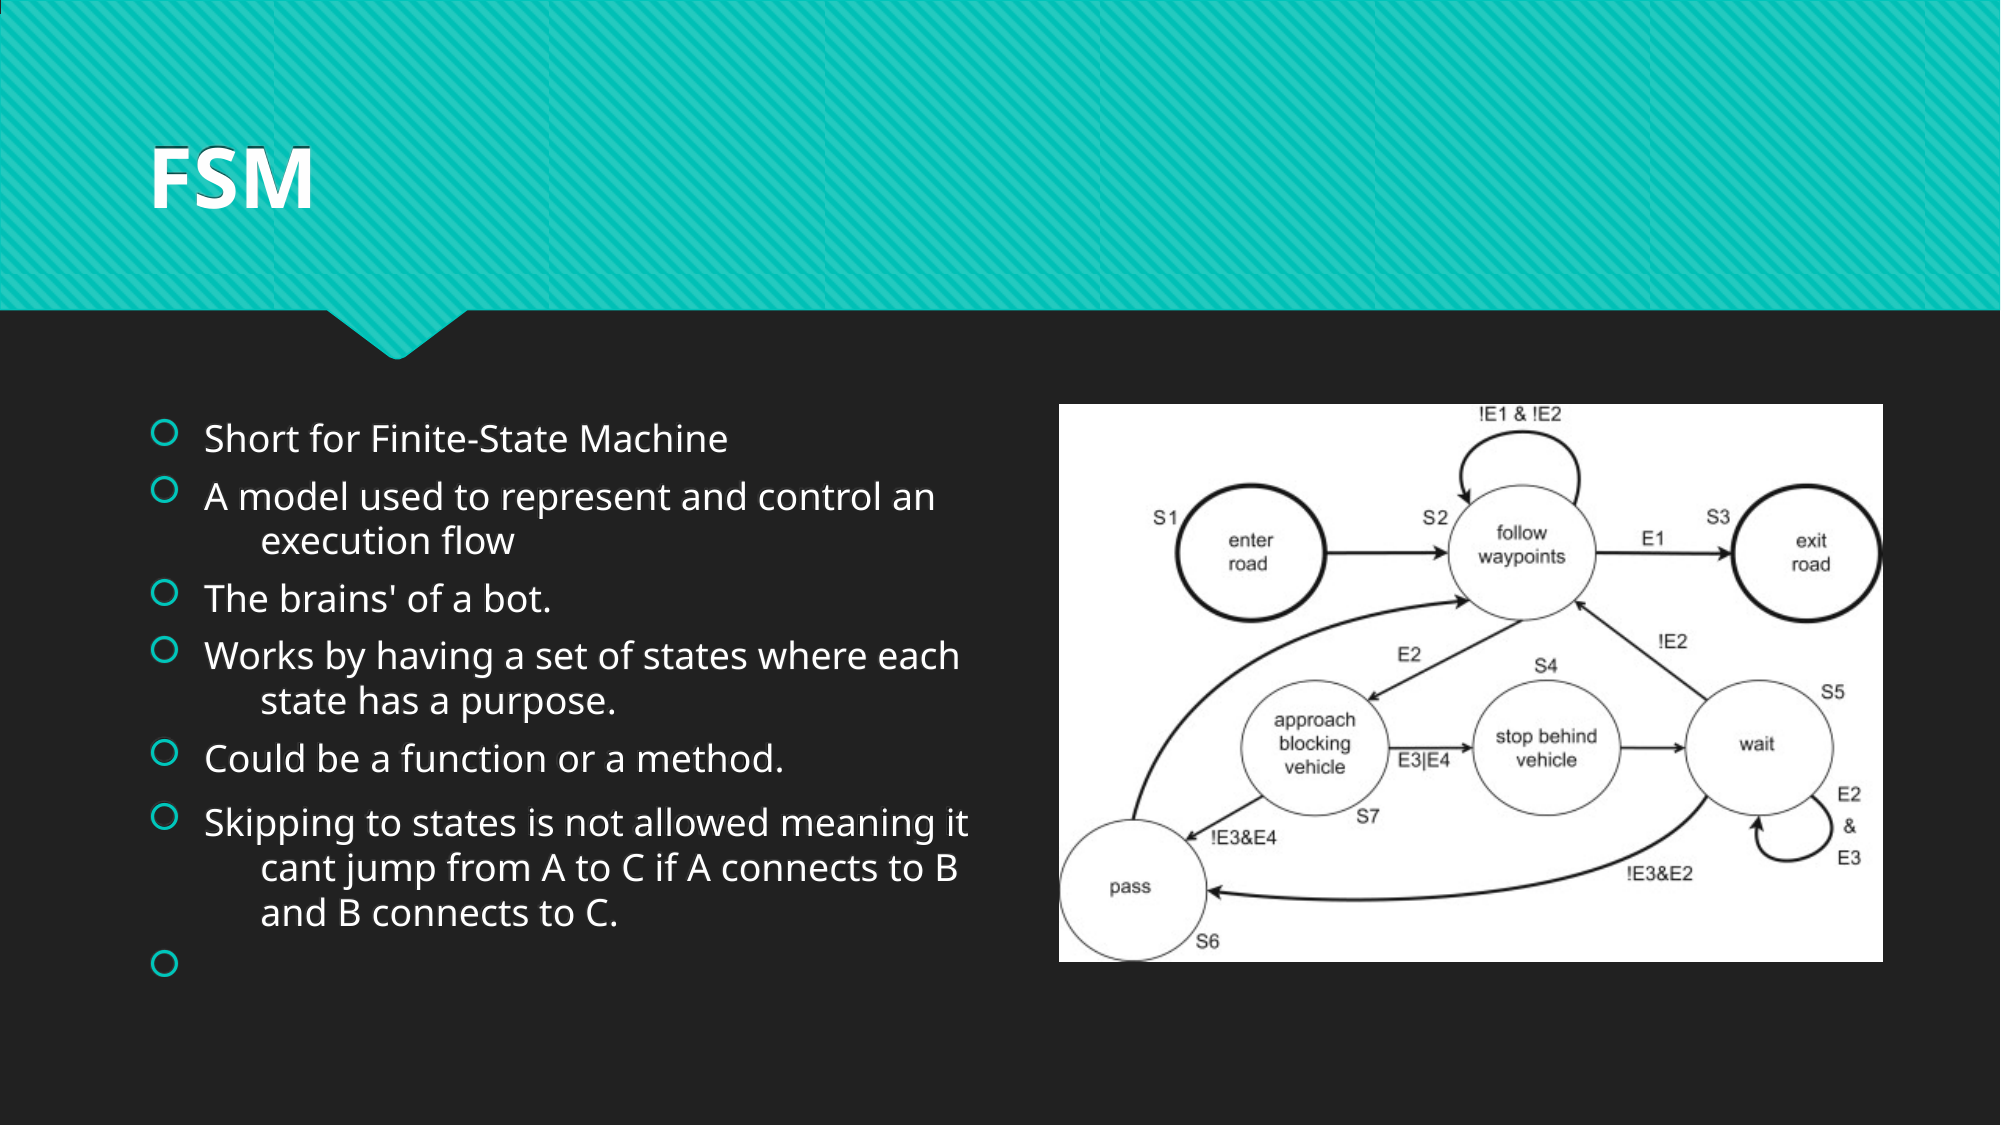

# FSM
Short for Finite-State Machine
A model used to represent and control an execution flow
The brains' of a bot.
Works by having a set of states where each state has a purpose.
Could be a function or a method.
Skipping to states is not allowed meaning it cant jump from A to C if A connects to B and B connects to C.